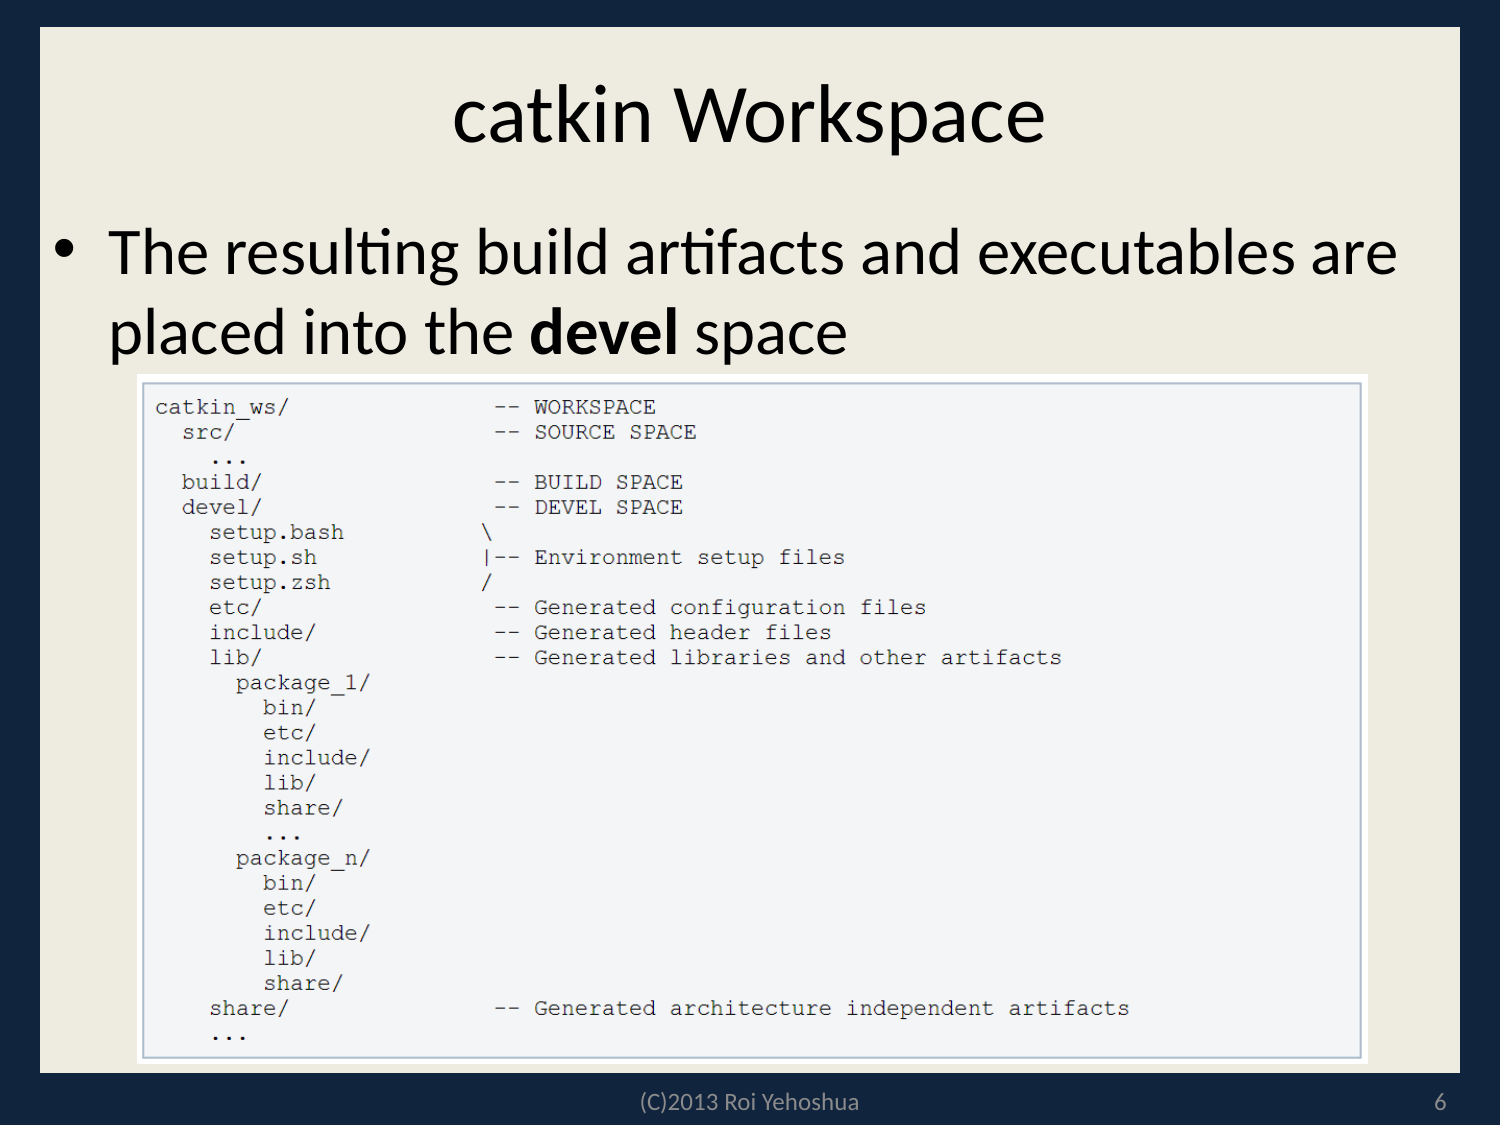

# catkin Workspace
The resulting build artifacts and executables are placed into the devel space
(C)2013 Roi Yehoshua